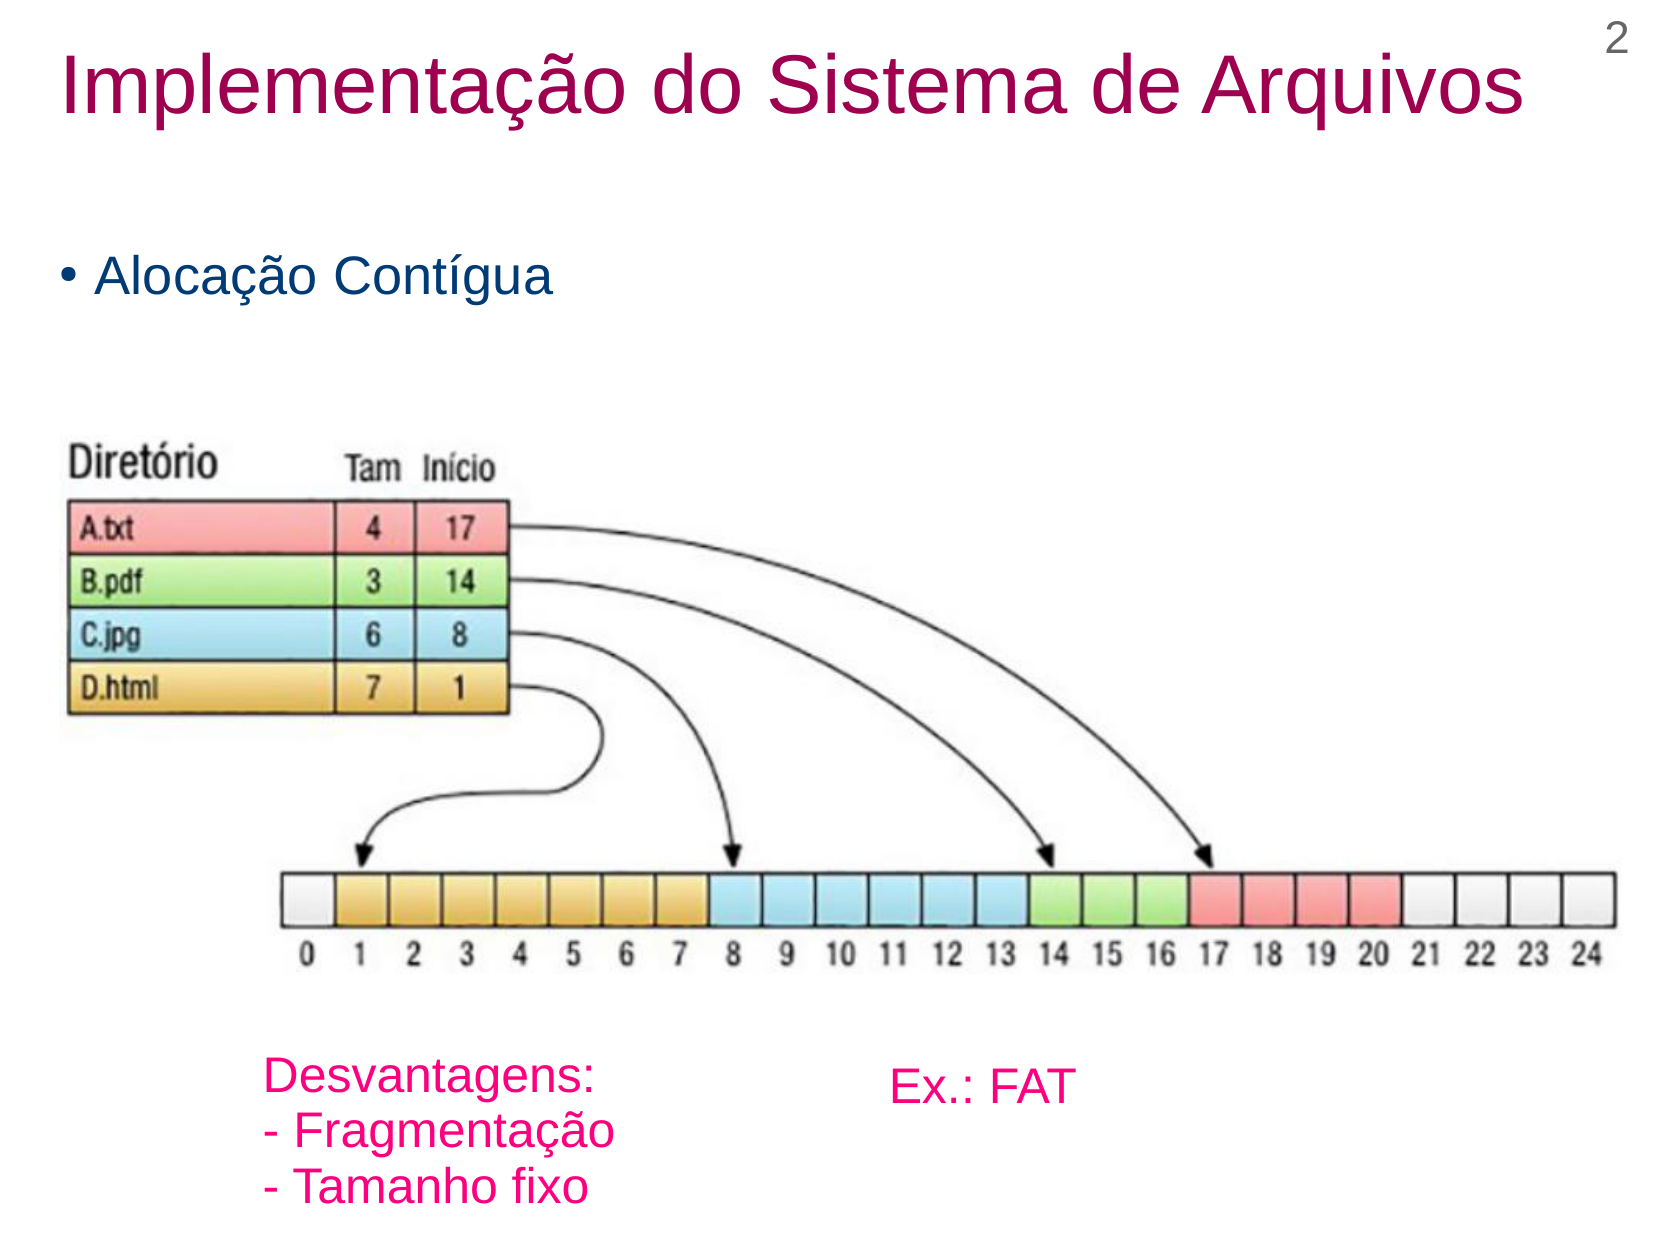

2
# Implementação do Sistema de Arquivos
Alocação Contígua
Desvantagens:
- Fragmentação
- Tamanho fixo
Ex.: FAT